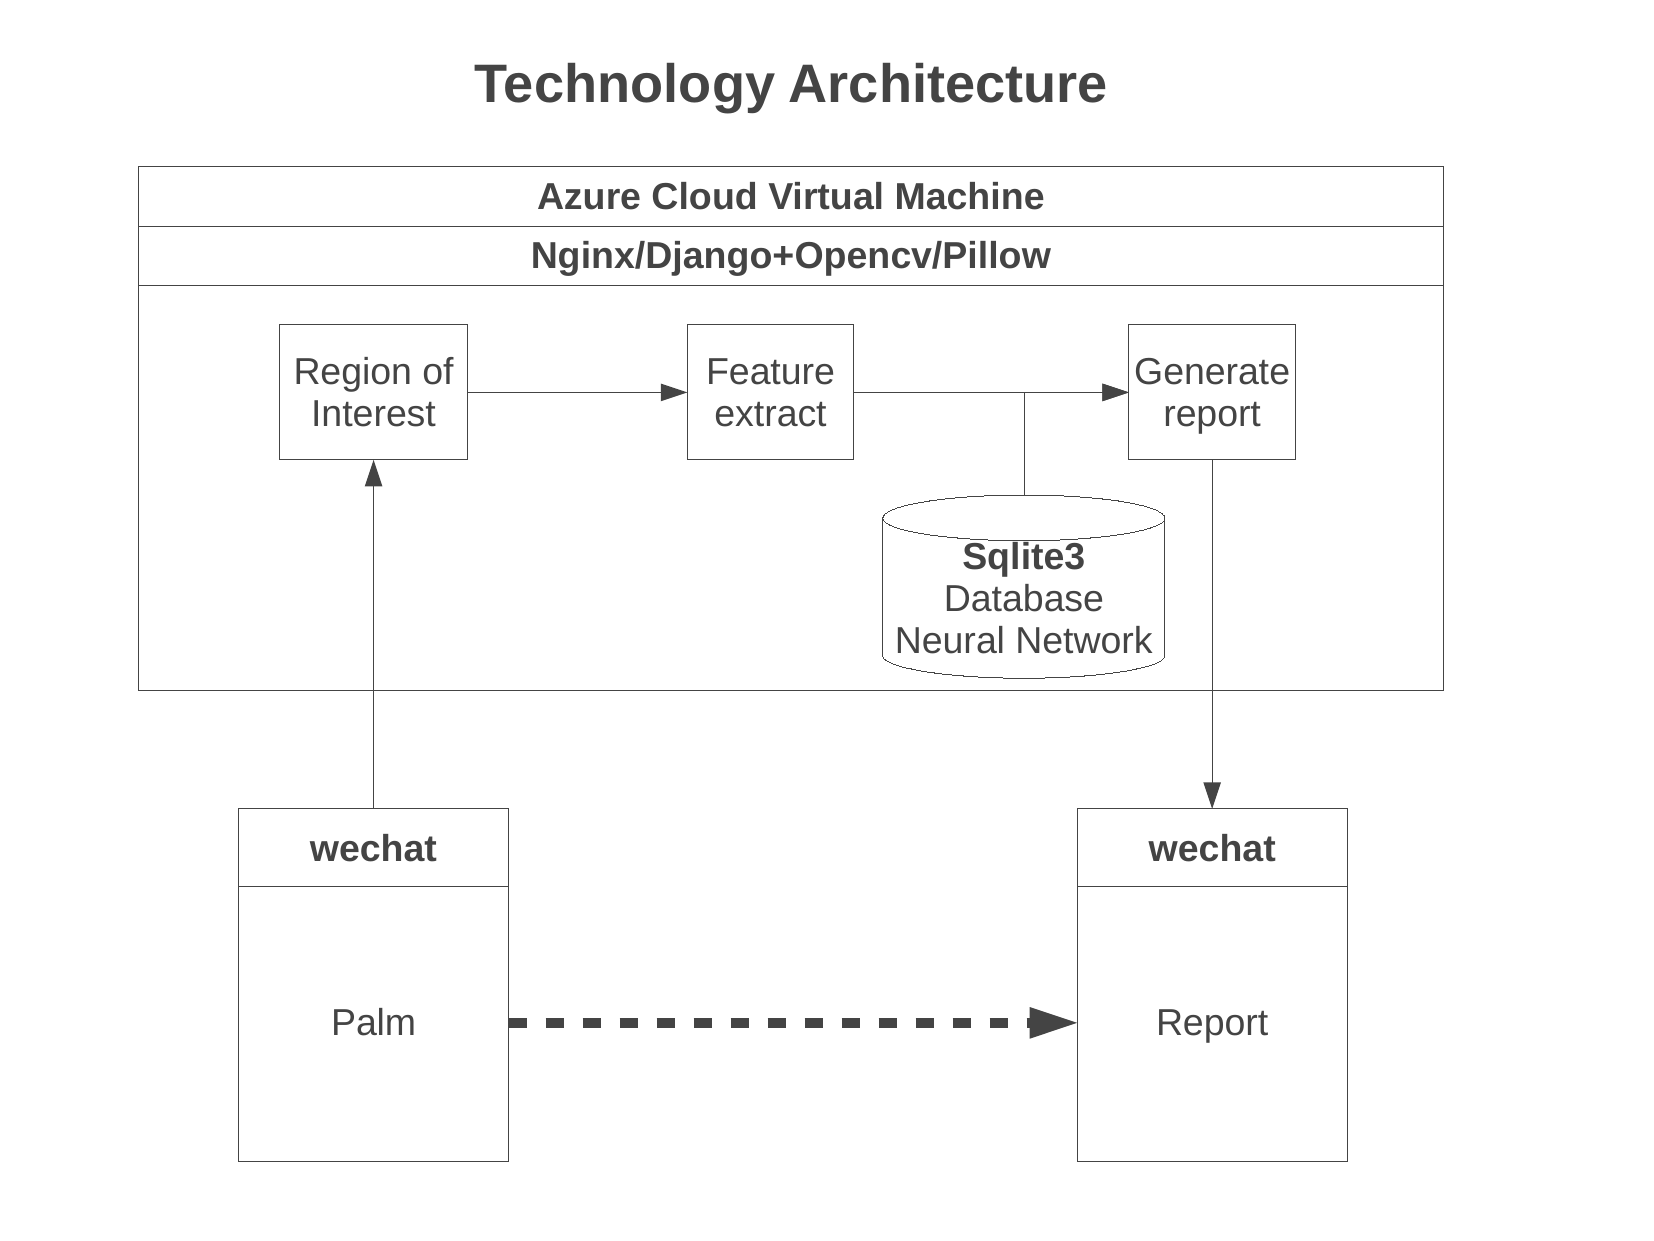

Technology Architecture
Azure Cloud Virtual Machine
Azure Cloud Virtual Machine
Azure Cloud Virtual Machine
Azure Cloud Virtual Machine
Nginx/Django+Opencv/Pillow
Region of
Interest
Feature
extract
Generate
report
Sqlite3
Database
Neural Network
wechat
wechat
Palm
Report